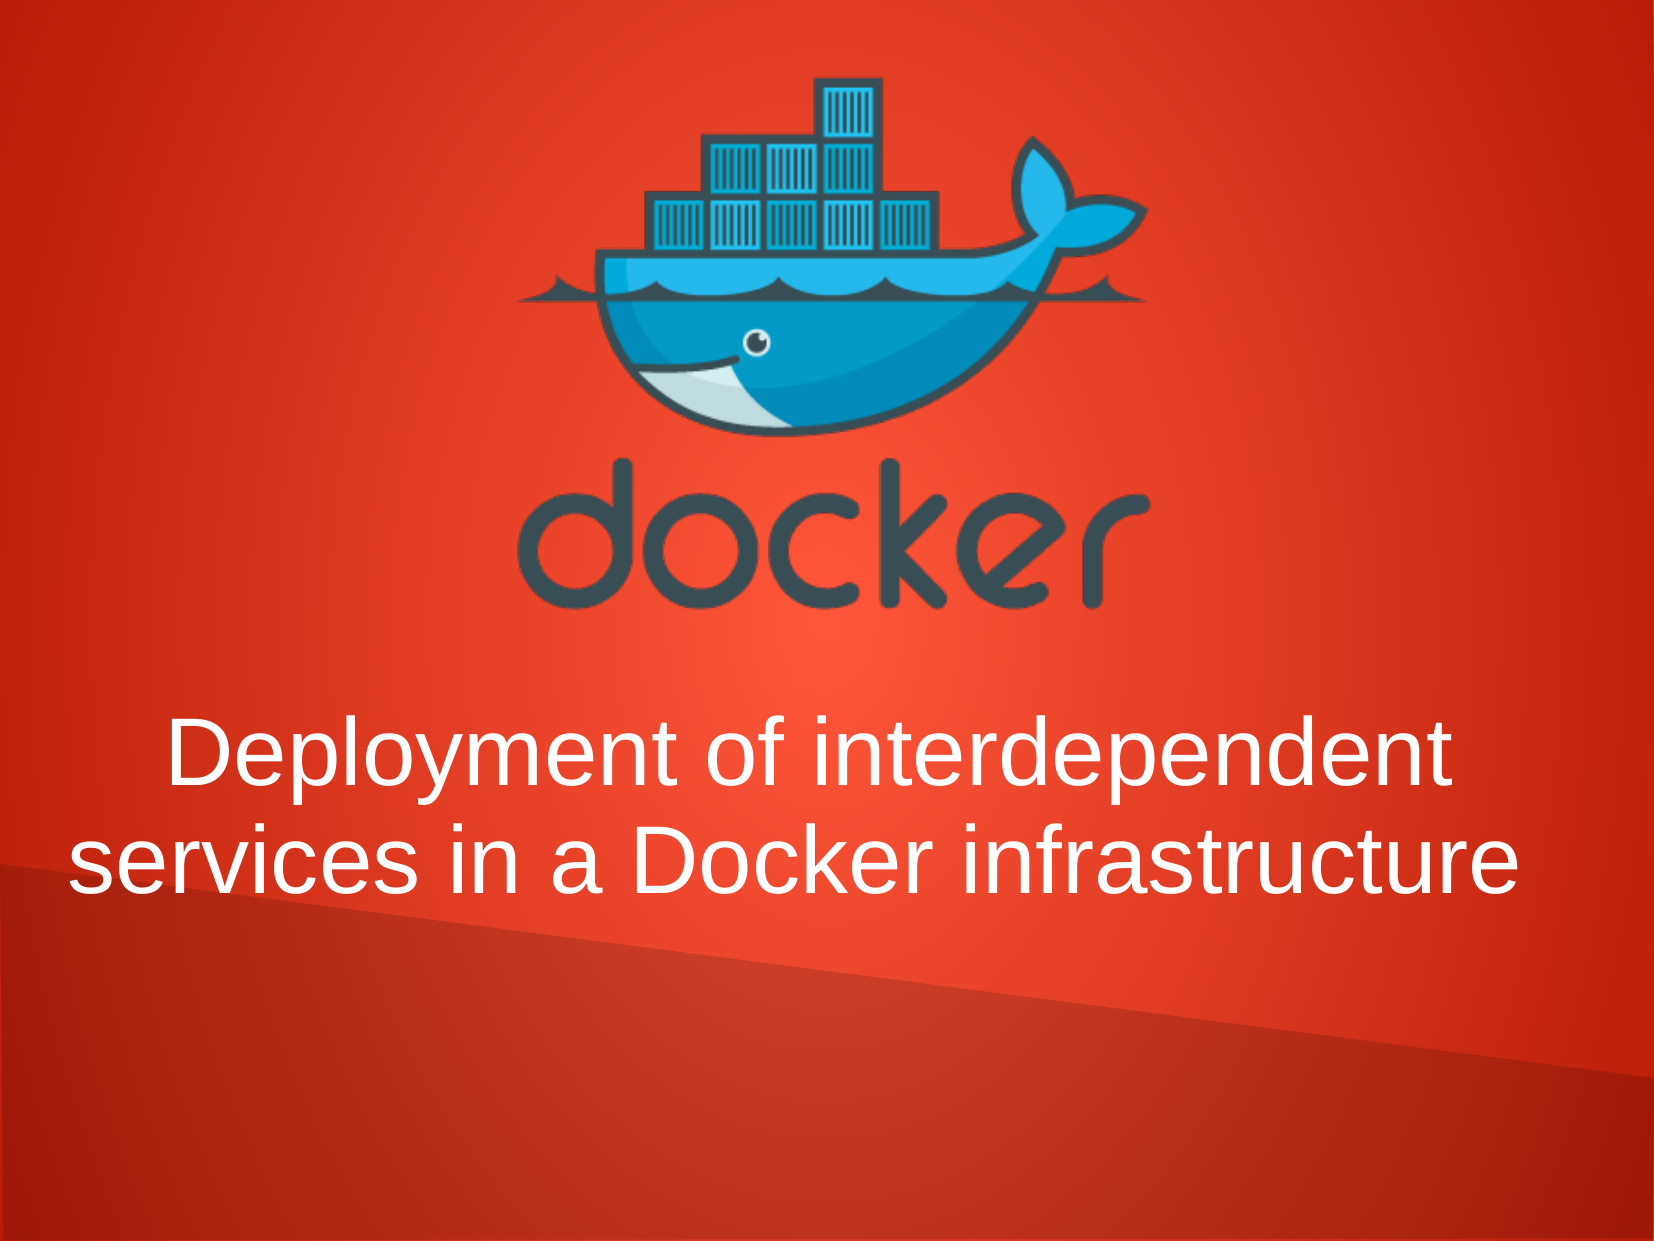

# Deployment of interdependent services in a Docker infrastructure